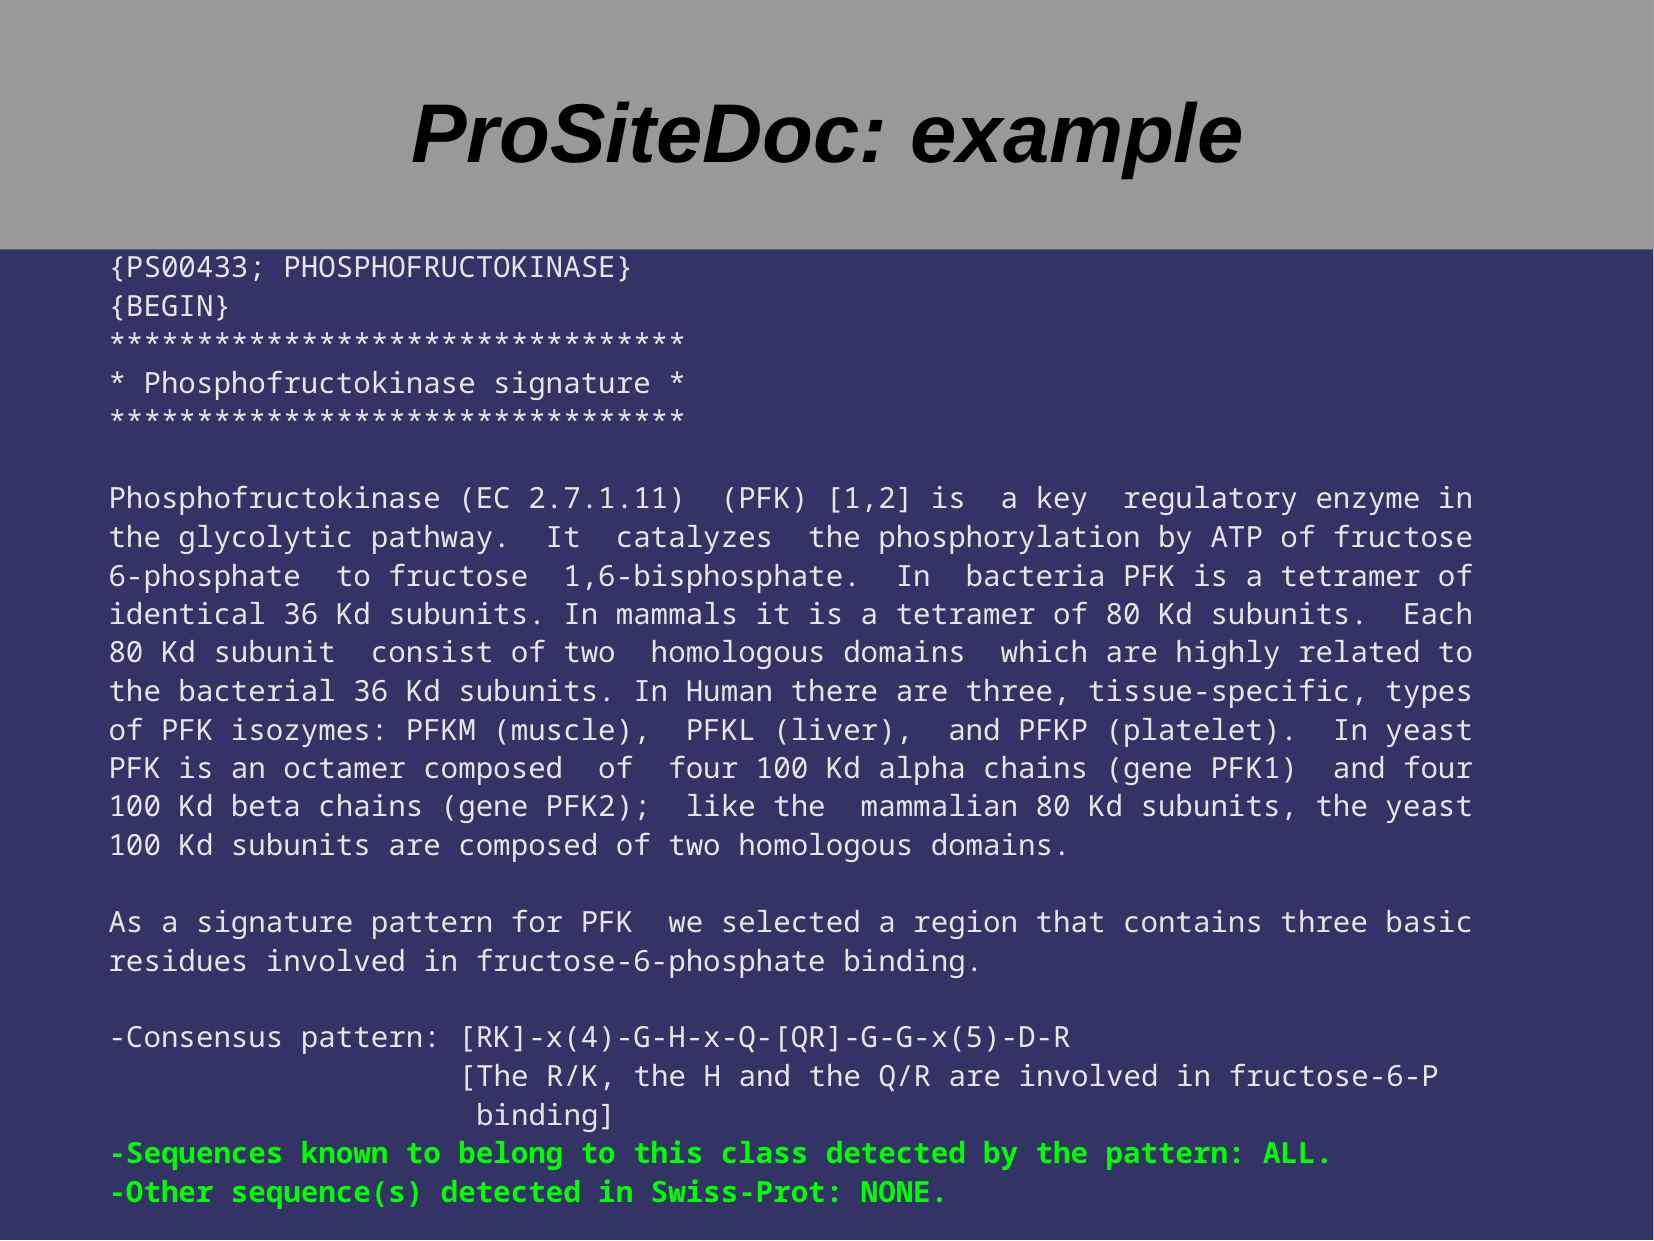

# ProSiteDoc: example
{PS00433; PHOSPHOFRUCTOKINASE}
{BEGIN}
*********************************
* Phosphofructokinase signature *
*********************************
Phosphofructokinase (EC 2.7.1.11) (PFK) [1,2] is a key regulatory enzyme in
the glycolytic pathway. It catalyzes the phosphorylation by ATP of fructose
6-phosphate to fructose 1,6-bisphosphate. In bacteria PFK is a tetramer of
identical 36 Kd subunits. In mammals it is a tetramer of 80 Kd subunits. Each
80 Kd subunit consist of two homologous domains which are highly related to
the bacterial 36 Kd subunits. In Human there are three, tissue-specific, types
of PFK isozymes: PFKM (muscle), PFKL (liver), and PFKP (platelet). In yeast
PFK is an octamer composed of four 100 Kd alpha chains (gene PFK1) and four
100 Kd beta chains (gene PFK2); like the mammalian 80 Kd subunits, the yeast
100 Kd subunits are composed of two homologous domains.
As a signature pattern for PFK we selected a region that contains three basic
residues involved in fructose-6-phosphate binding.
-Consensus pattern: [RK]-x(4)-G-H-x-Q-[QR]-G-G-x(5)-D-R
 [The R/K, the H and the Q/R are involved in fructose-6-P
 binding]
-Sequences known to belong to this class detected by the pattern: ALL.
-Other sequence(s) detected in Swiss-Prot: NONE.
-Note: Escherichia coli has two phosphofructokinase isozymes which are encoded
 by genes pfkA (major) and pfkB (minor). The pfkB isozyme is not evolutionary
 related to other prokaryotic or eukaryotic PFK's (see <PDOC00504>).